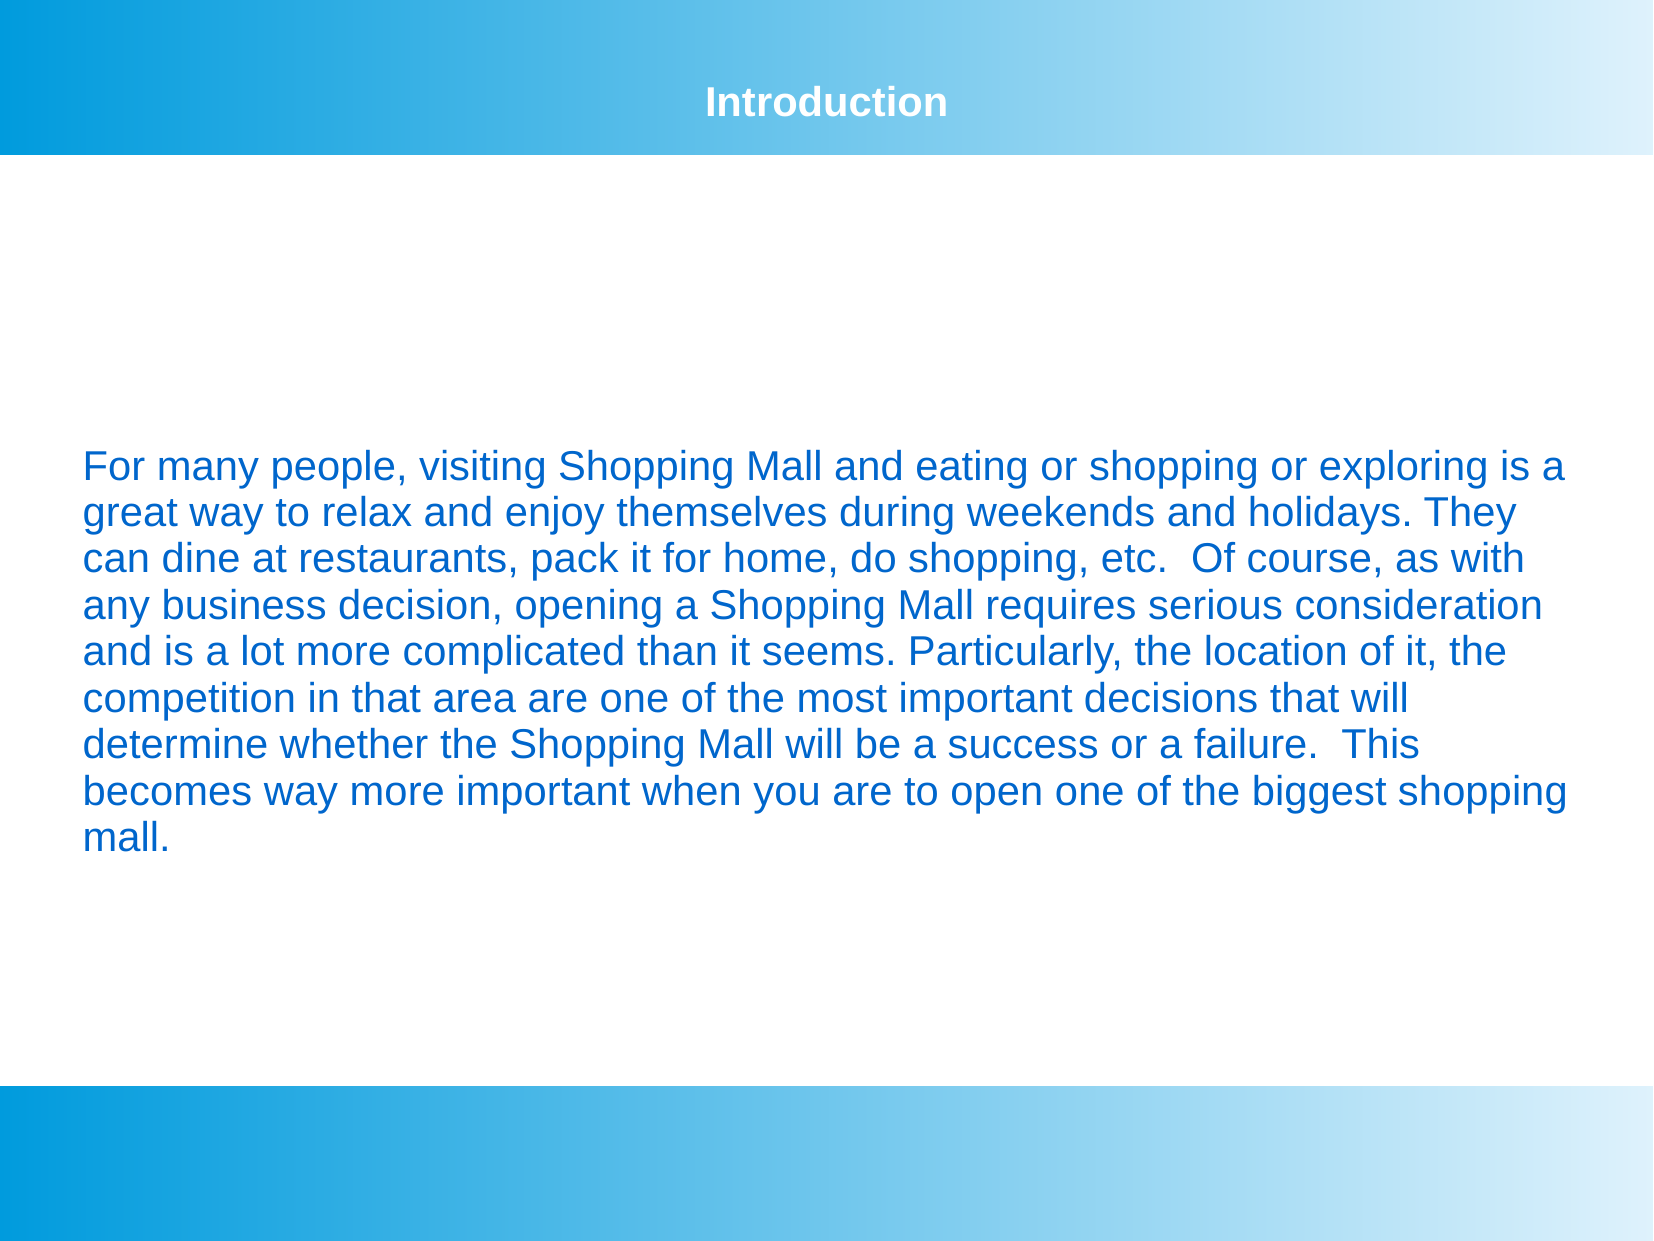

# Introduction
For many people, visiting Shopping Mall and eating or shopping or exploring is a great way to relax and enjoy themselves during weekends and holidays. They can dine at restaurants, pack it for home, do shopping, etc. Of course, as with any business decision, opening a Shopping Mall requires serious consideration and is a lot more complicated than it seems. Particularly, the location of it, the competition in that area are one of the most important decisions that will determine whether the Shopping Mall will be a success or a failure. This becomes way more important when you are to open one of the biggest shopping mall.